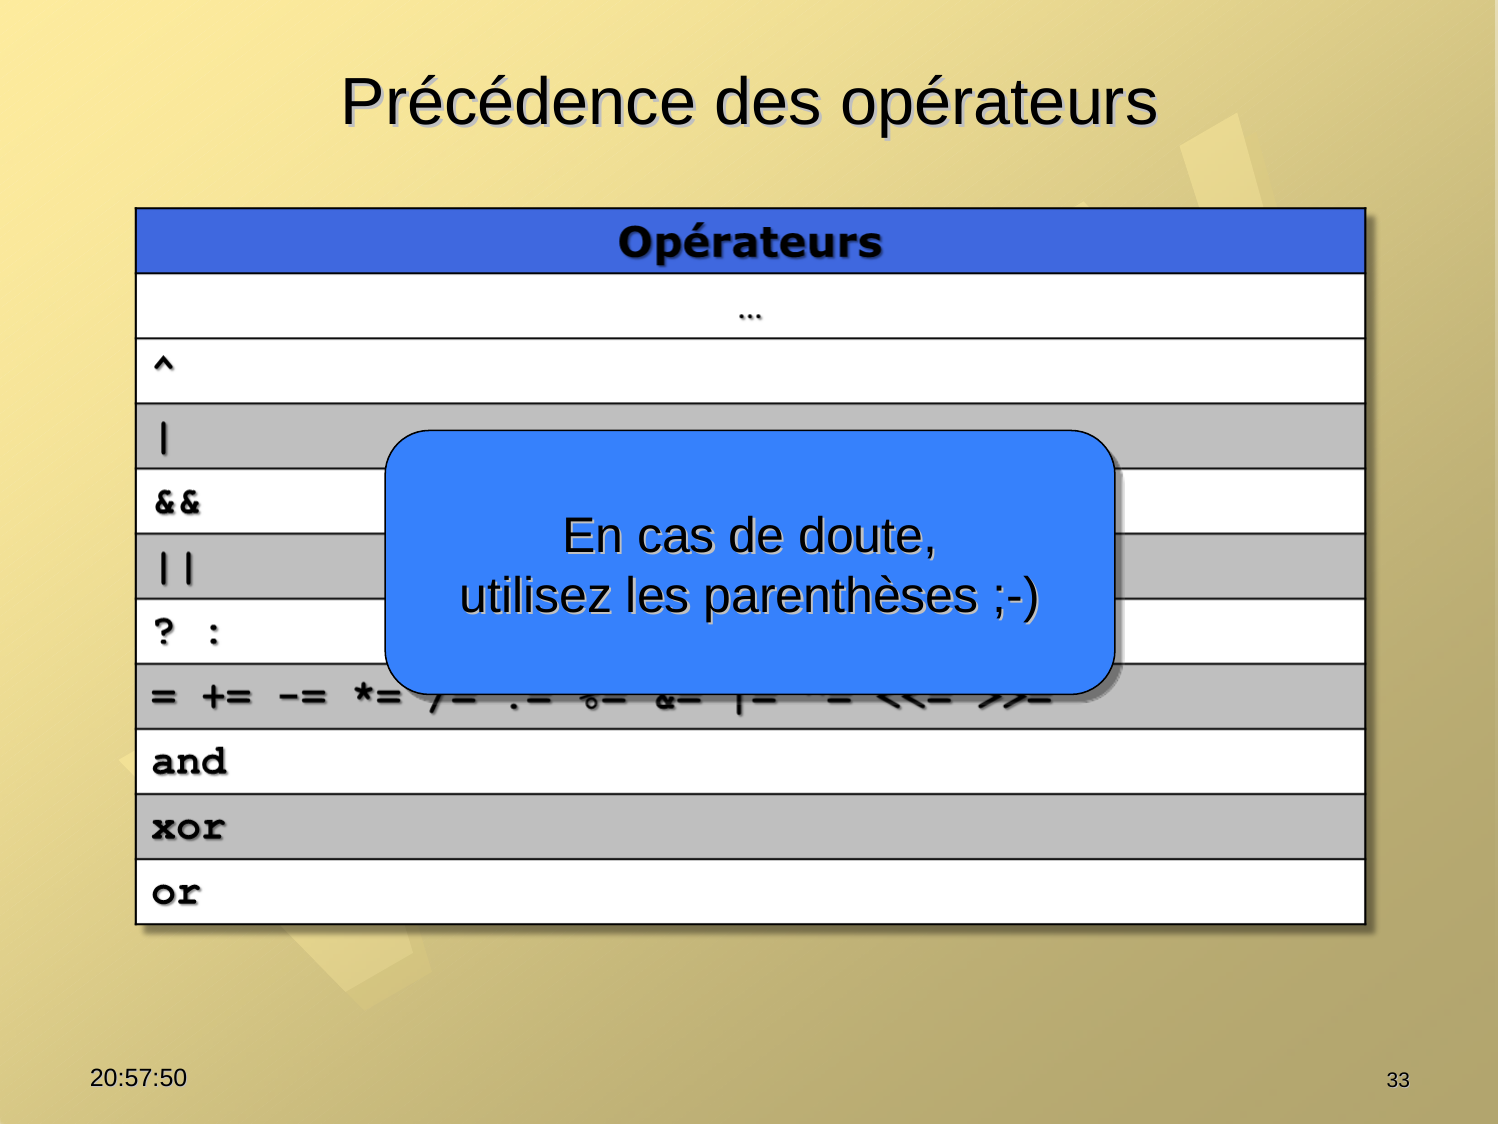

# Précédence des opérateurs
En cas de doute,
utilisez les parenthèses ;-)
21:08:09